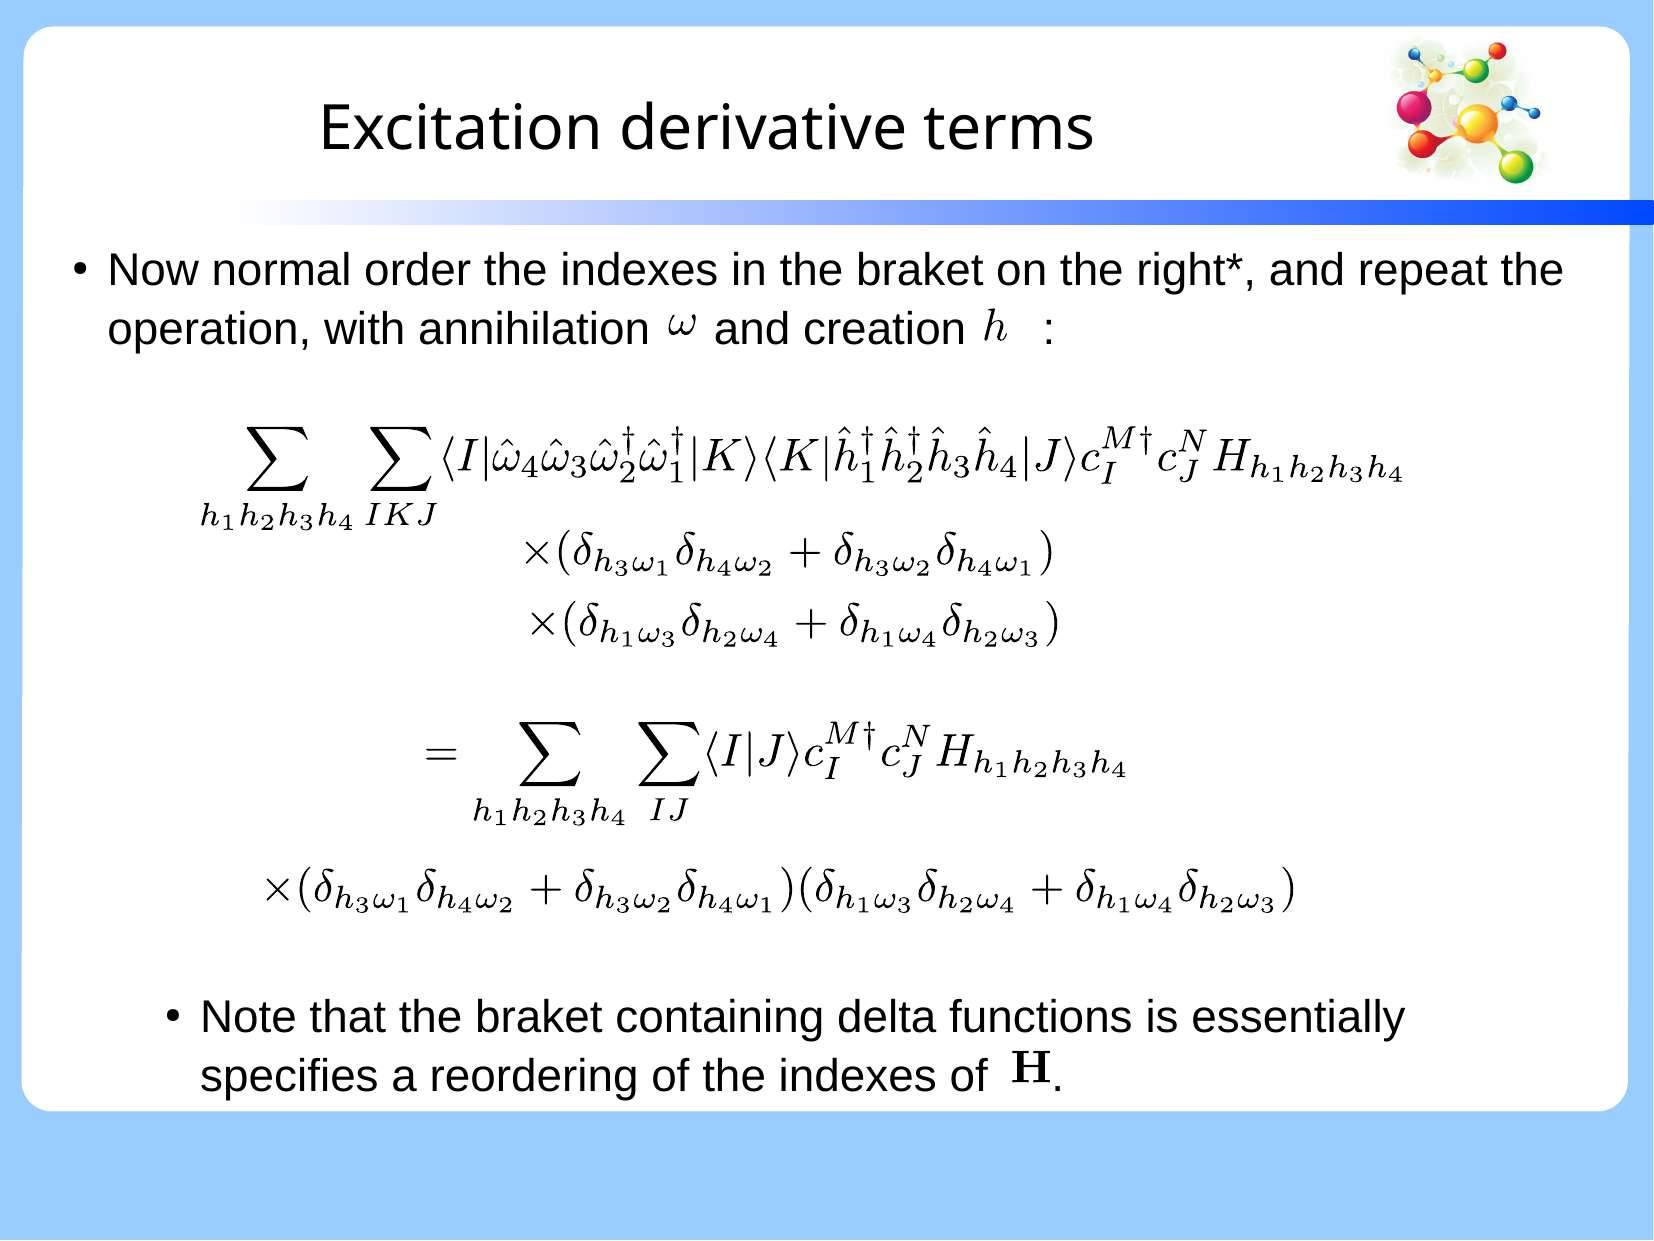

# Excitation derivative terms
Now normal order the indexes in the braket on the right*, and repeat the operation, with annihilation and creation :
Note that the braket containing delta functions is essentially specifies a reordering of the indexes of .